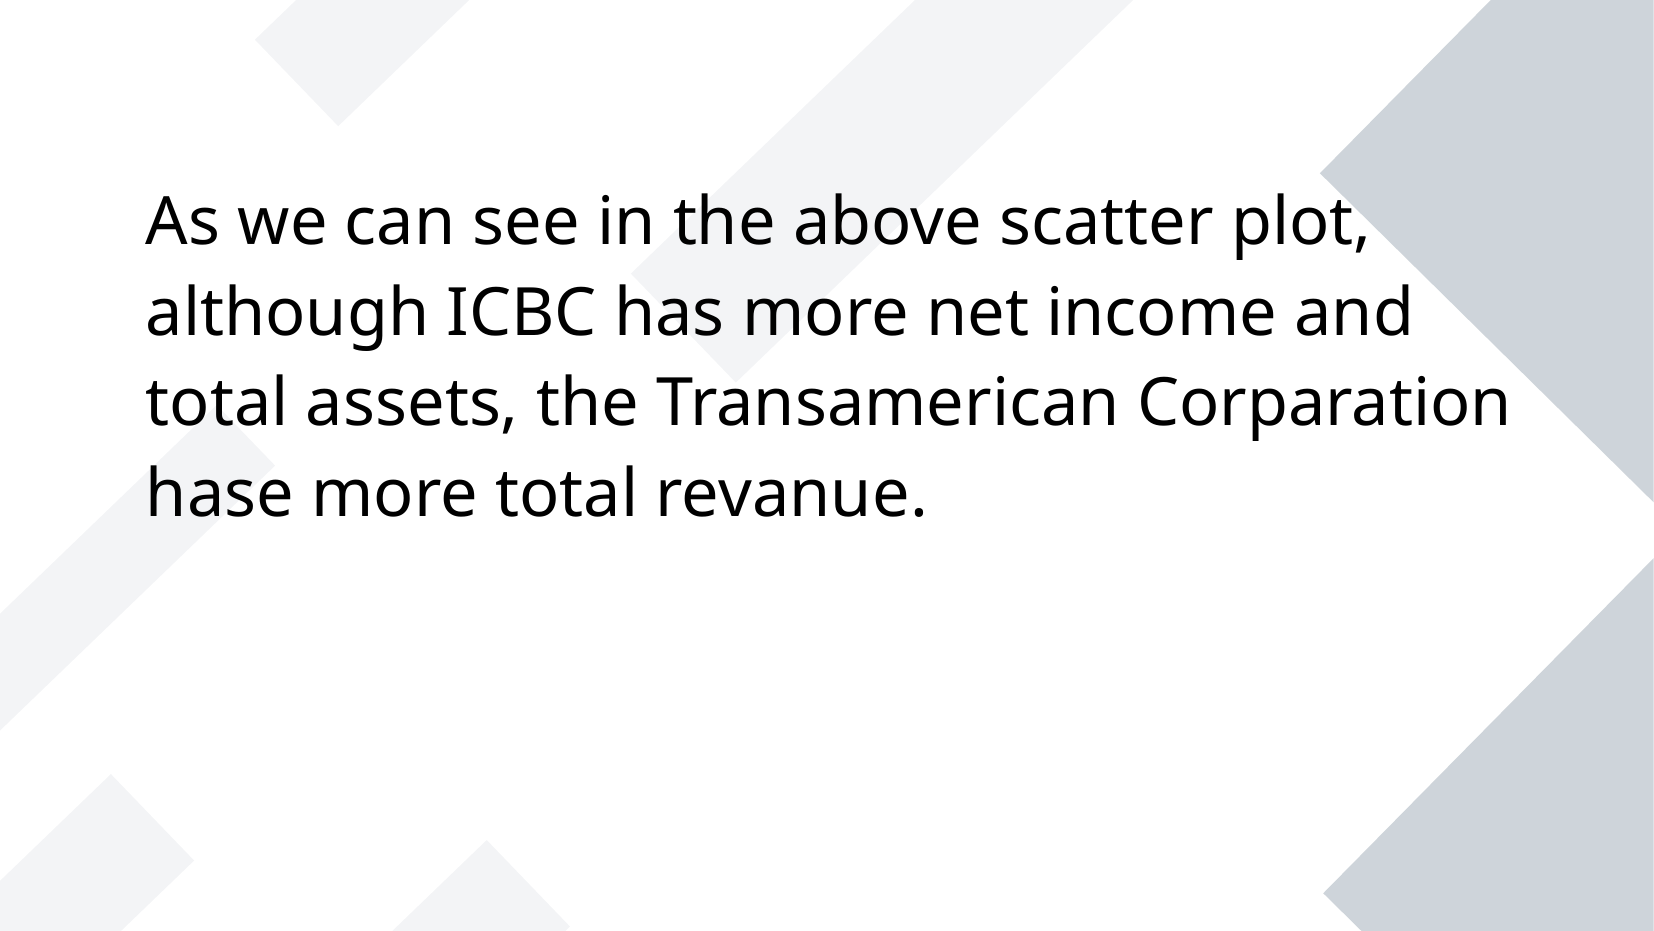

# As we can see in the above scatter plot, although ICBC has more net income and total assets, the Transamerican Corparation hase more total revanue.